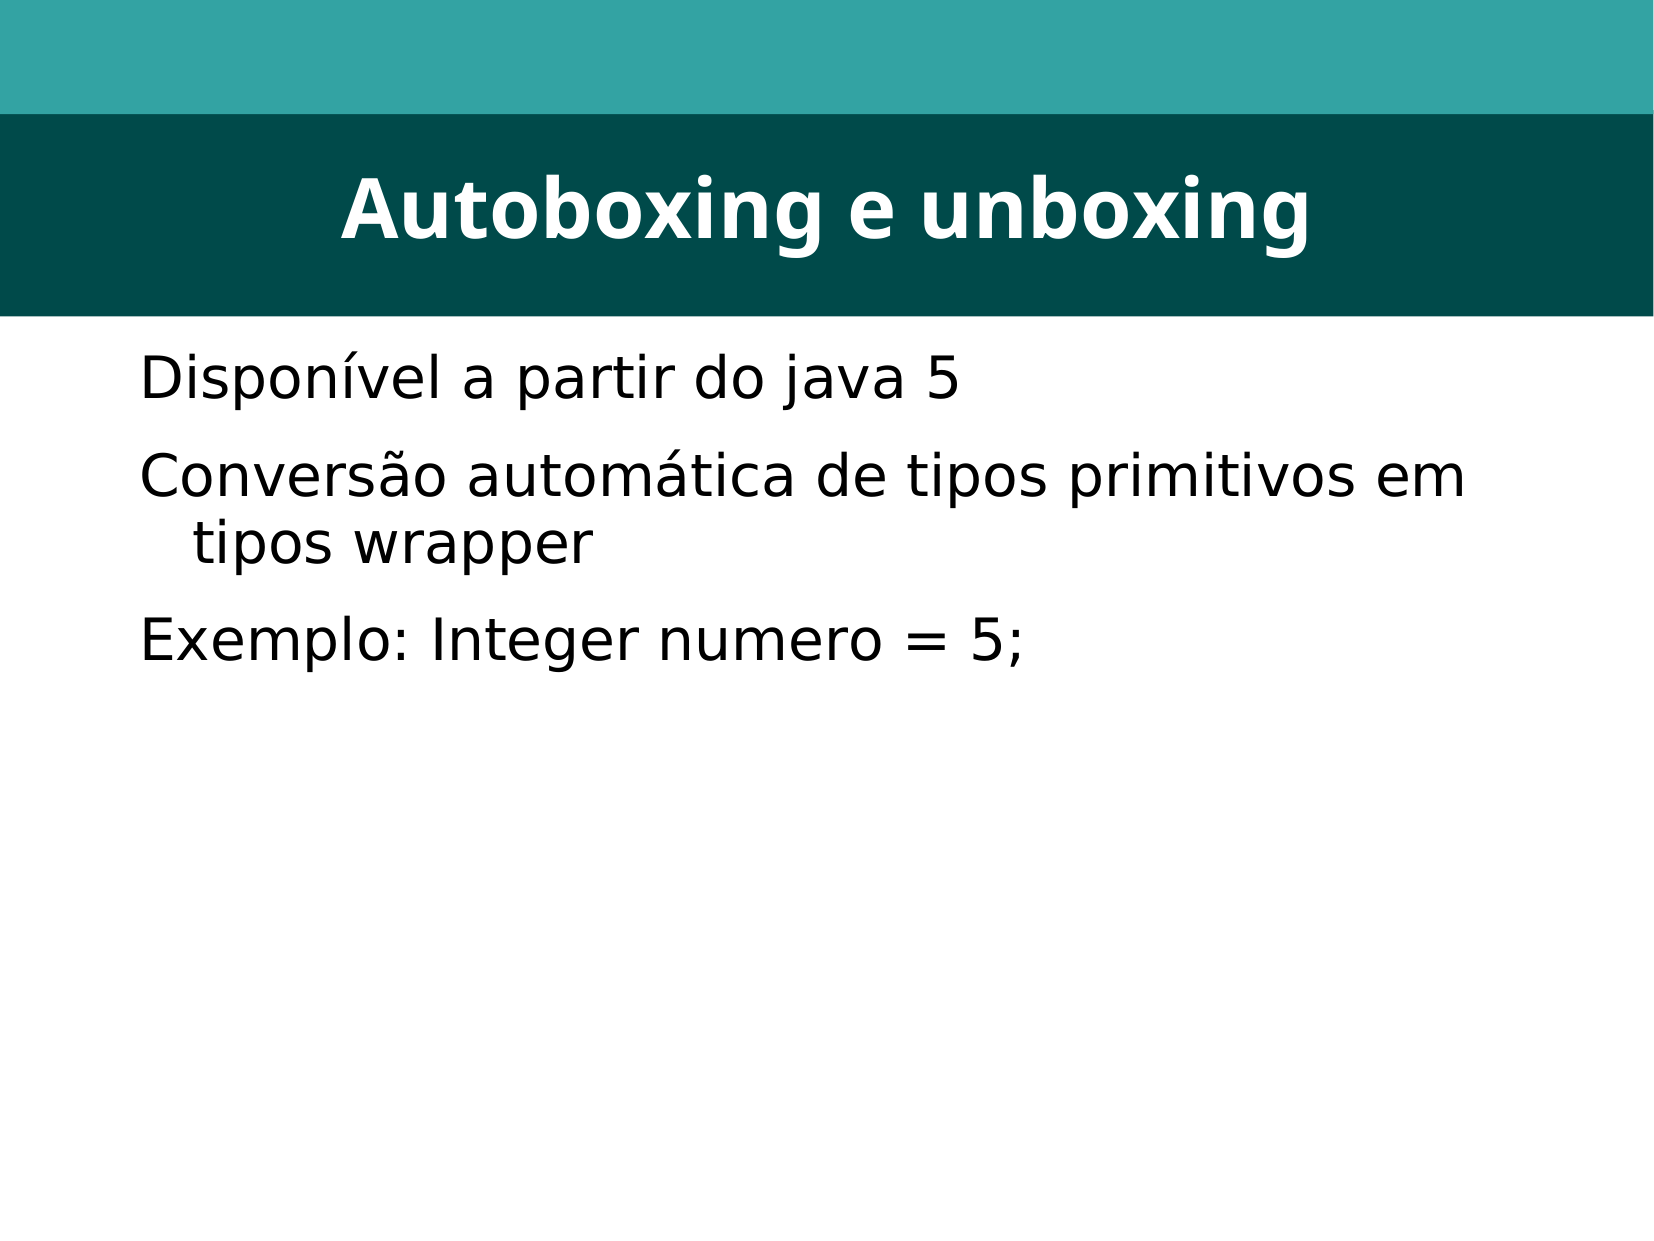

# Autoboxing e unboxing
Disponível a partir do java 5
Conversão automática de tipos primitivos em tipos wrapper
Exemplo: Integer numero = 5;